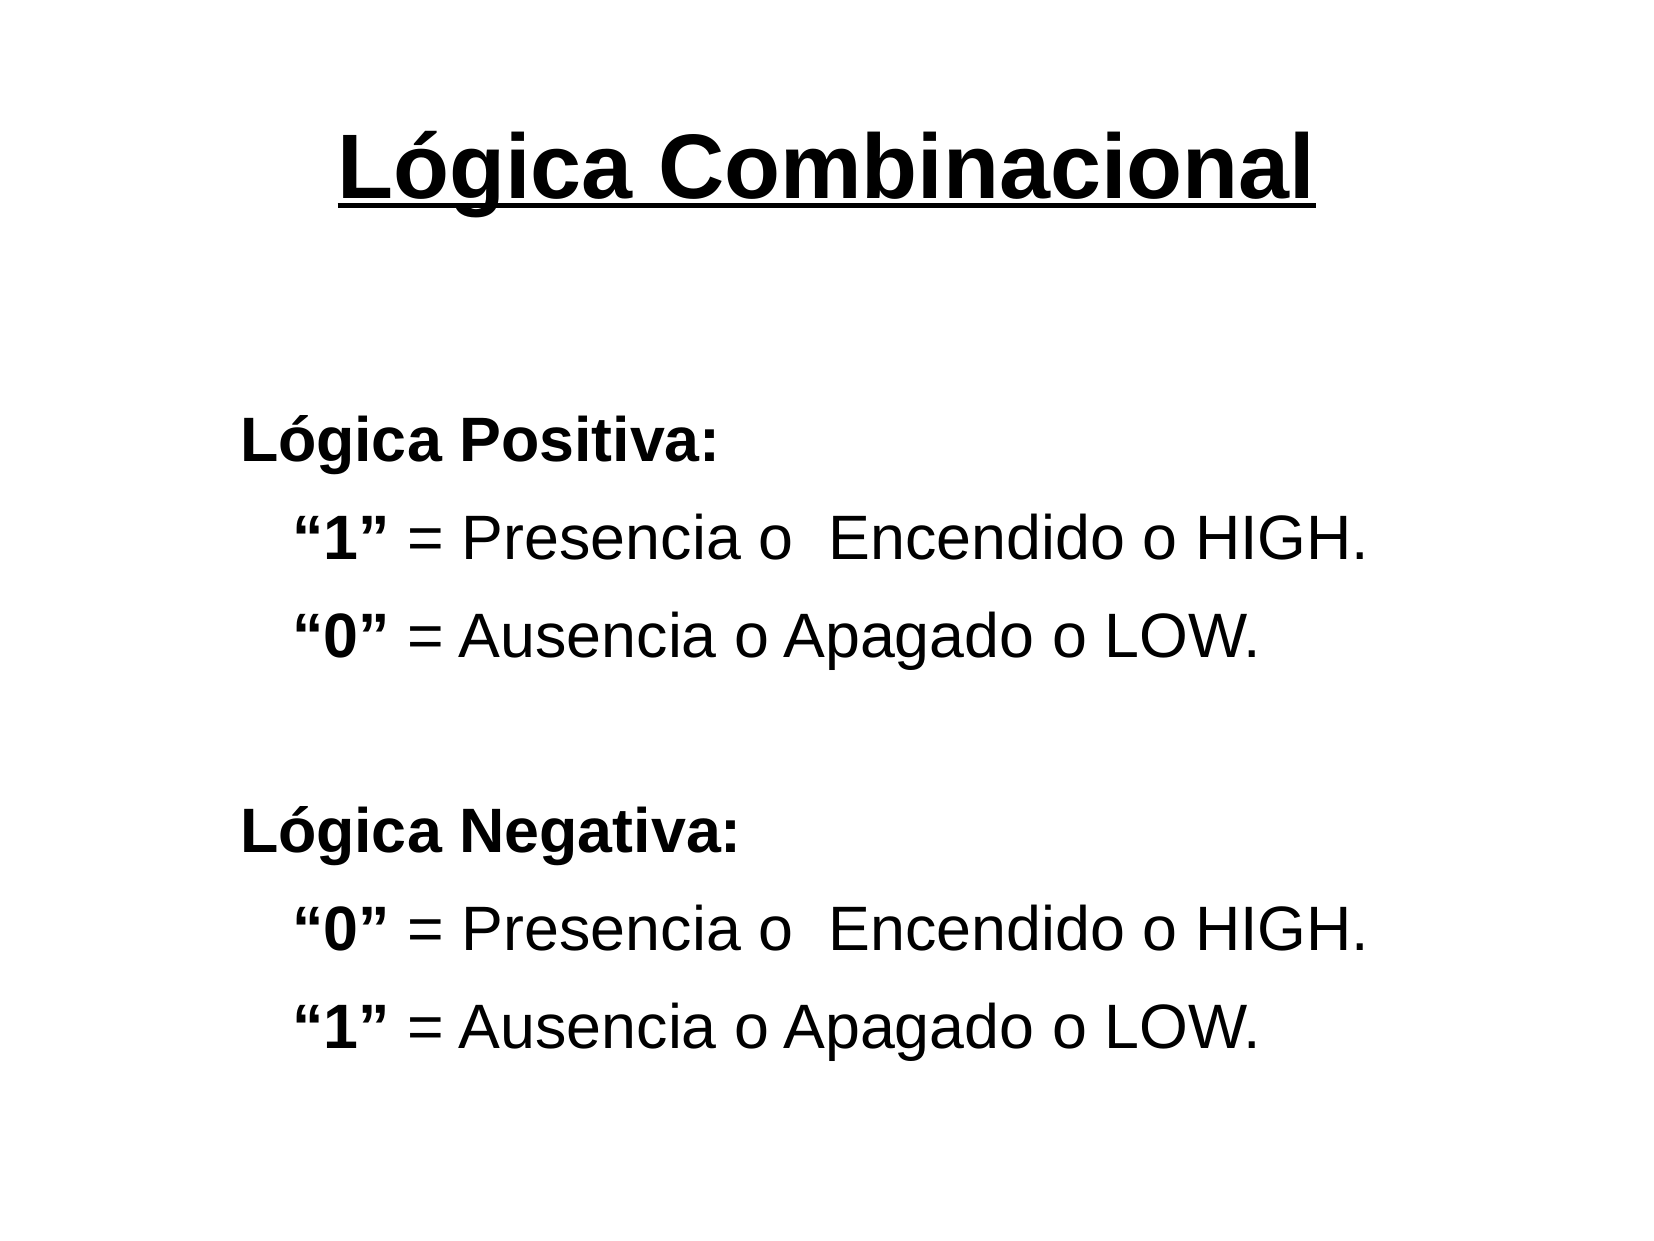

# Lógica Combinacional
Lógica Positiva:
 “1” = Presencia o Encendido o HIGH.
 “0” = Ausencia o Apagado o LOW.
Lógica Negativa:
 “0” = Presencia o Encendido o HIGH.
 “1” = Ausencia o Apagado o LOW.